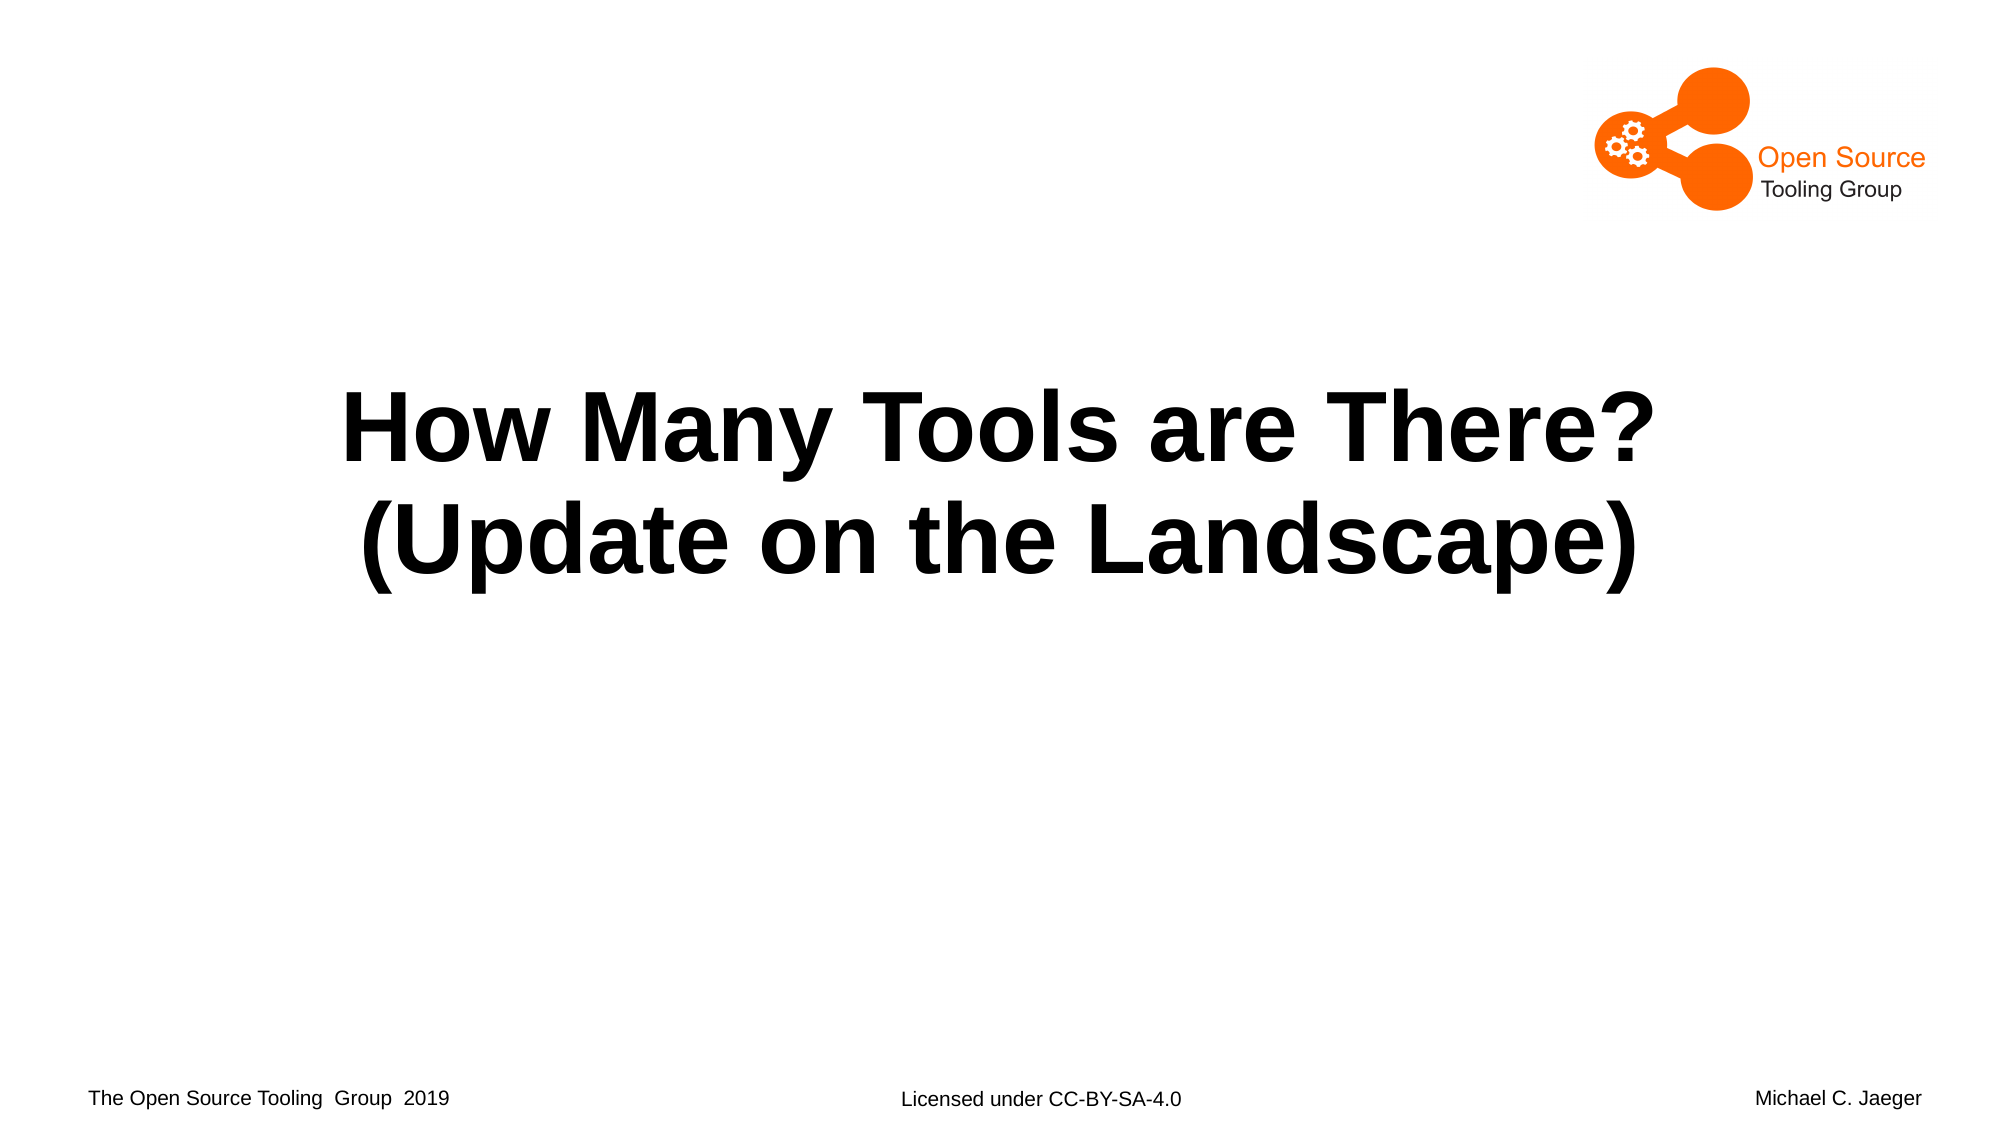

# How Many Tools are There? (Update on the Landscape)